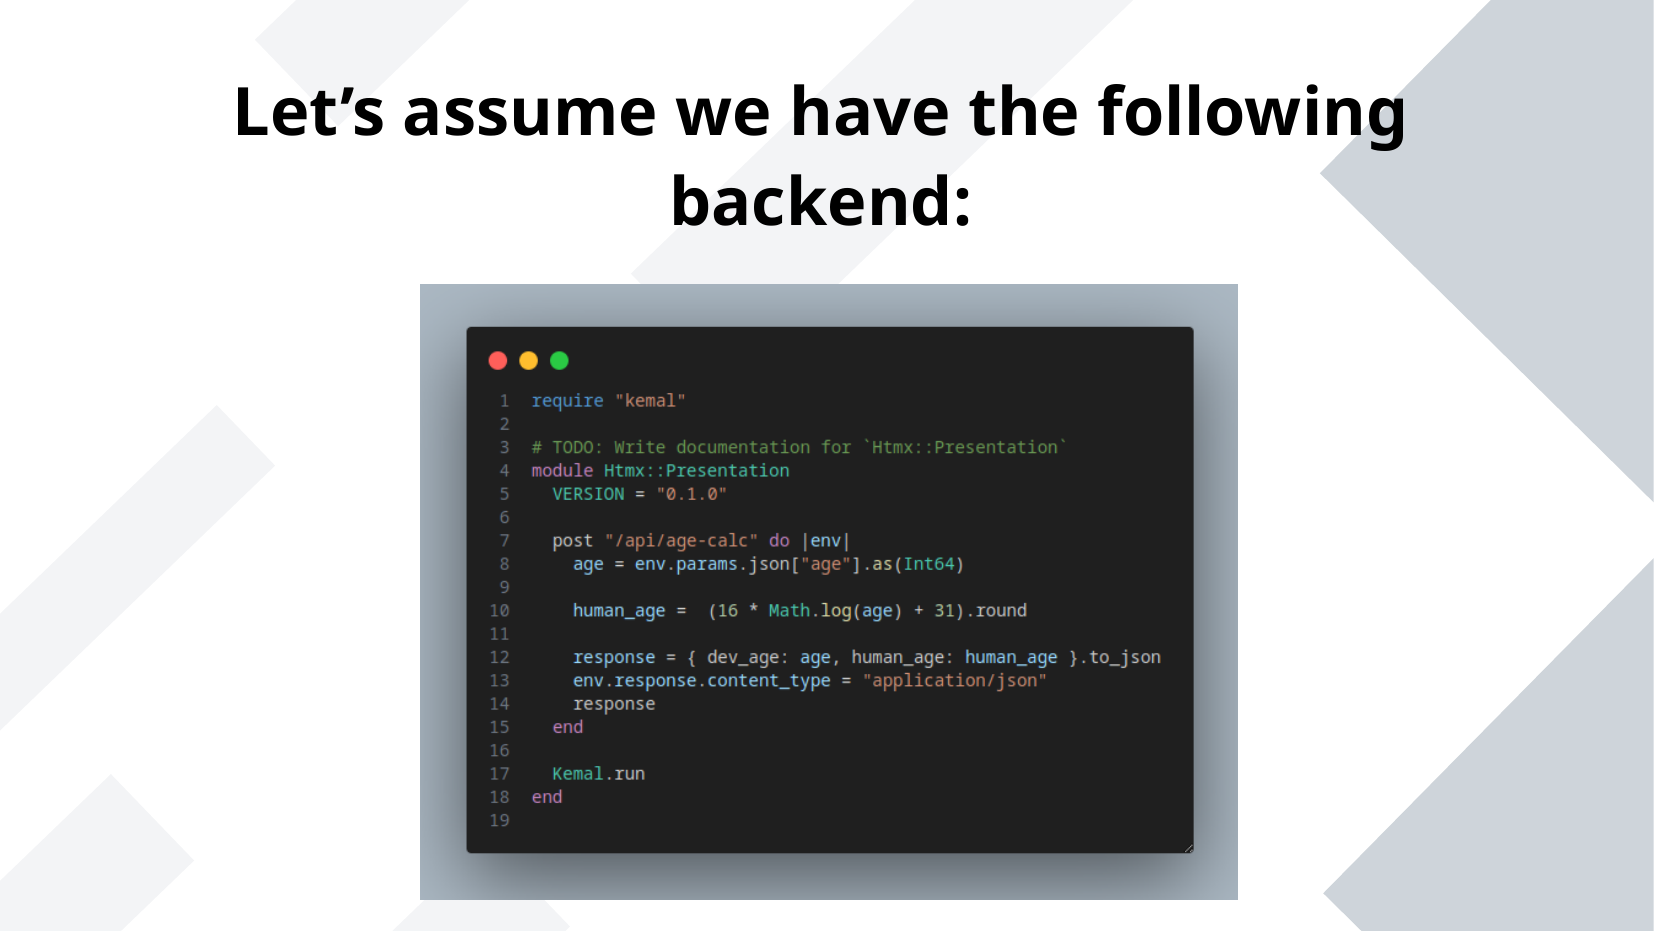

# Let’s assume we have the following backend: